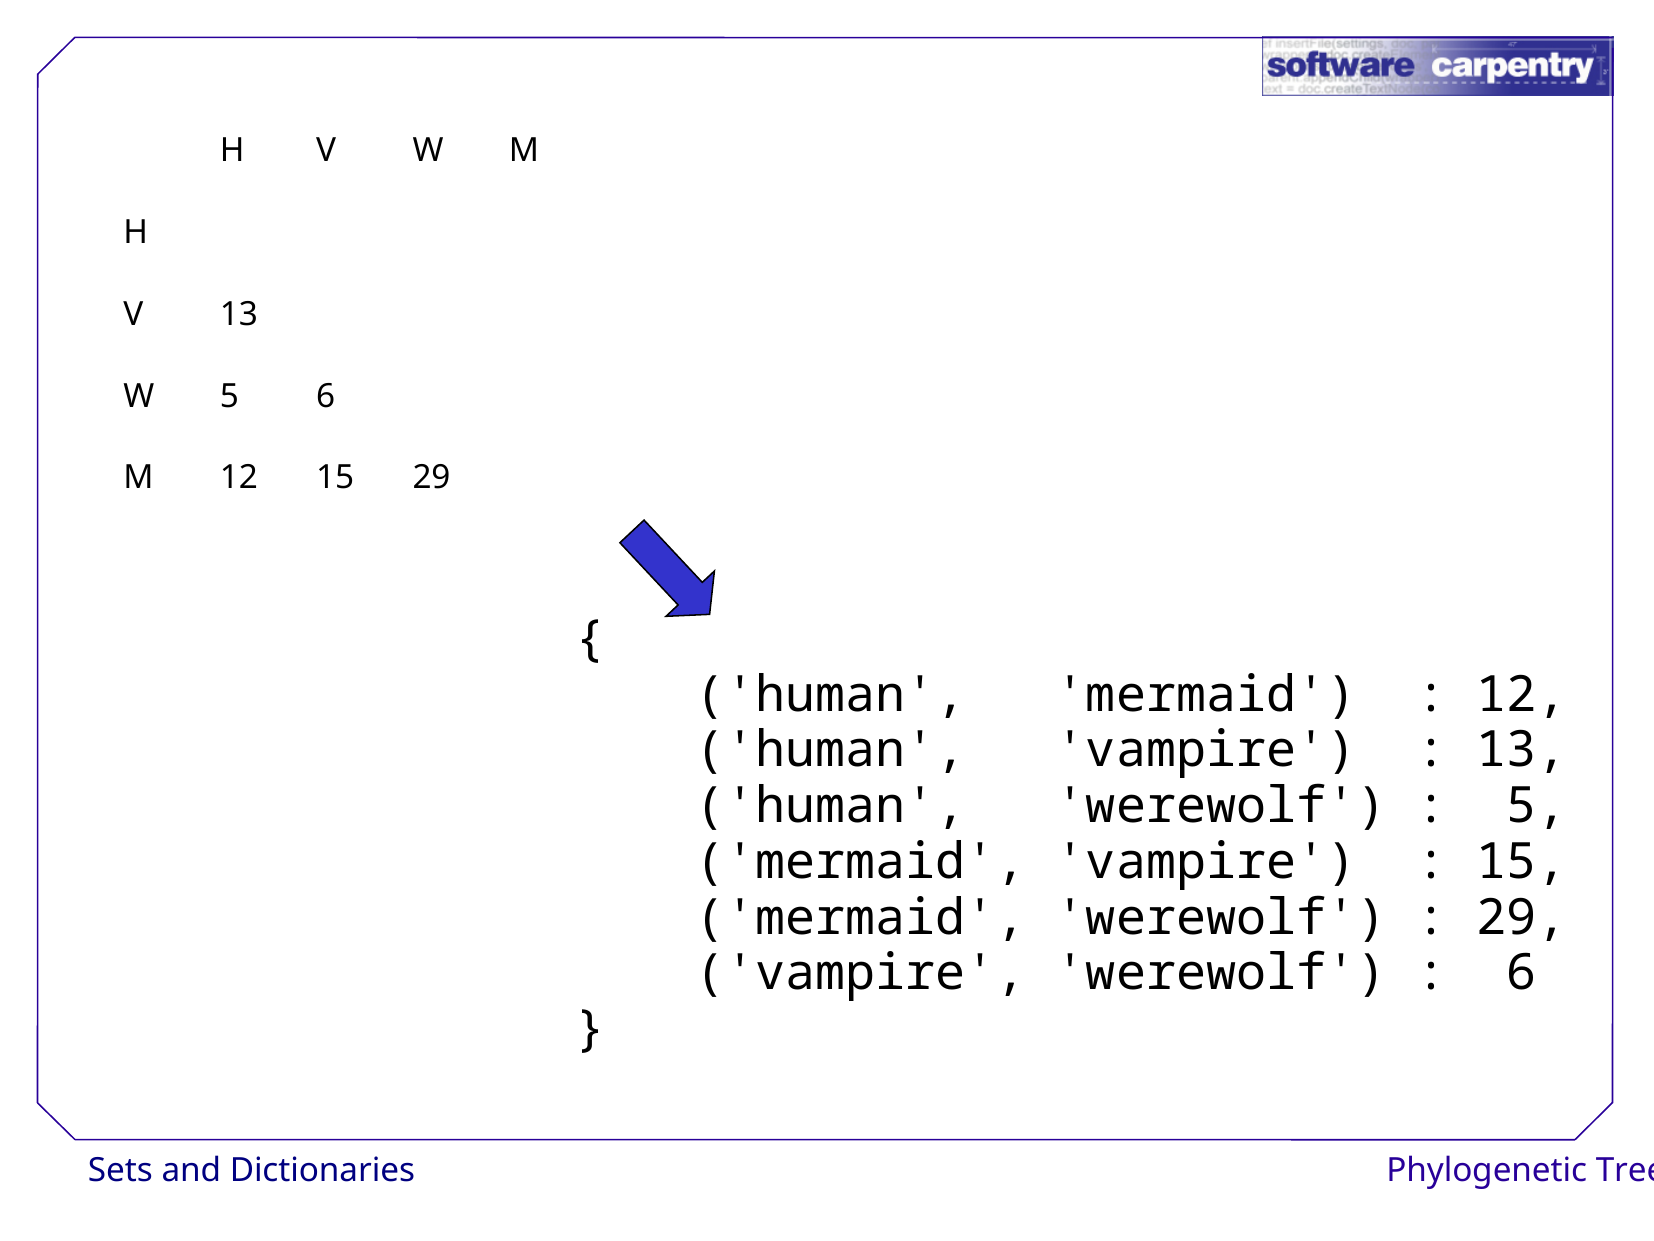

| | H | V | W | M |
| --- | --- | --- | --- | --- |
| H | | | | |
| V | 13 | | | |
| W | 5 | 6 | | |
| M | 12 | 15 | 29 | |
{
 ('human', 'mermaid') : 12,
 ('human', 'vampire') : 13,
 ('human', 'werewolf') : 5,
 ('mermaid', 'vampire') : 15,
 ('mermaid', 'werewolf') : 29,
 ('vampire', 'werewolf') : 6
}